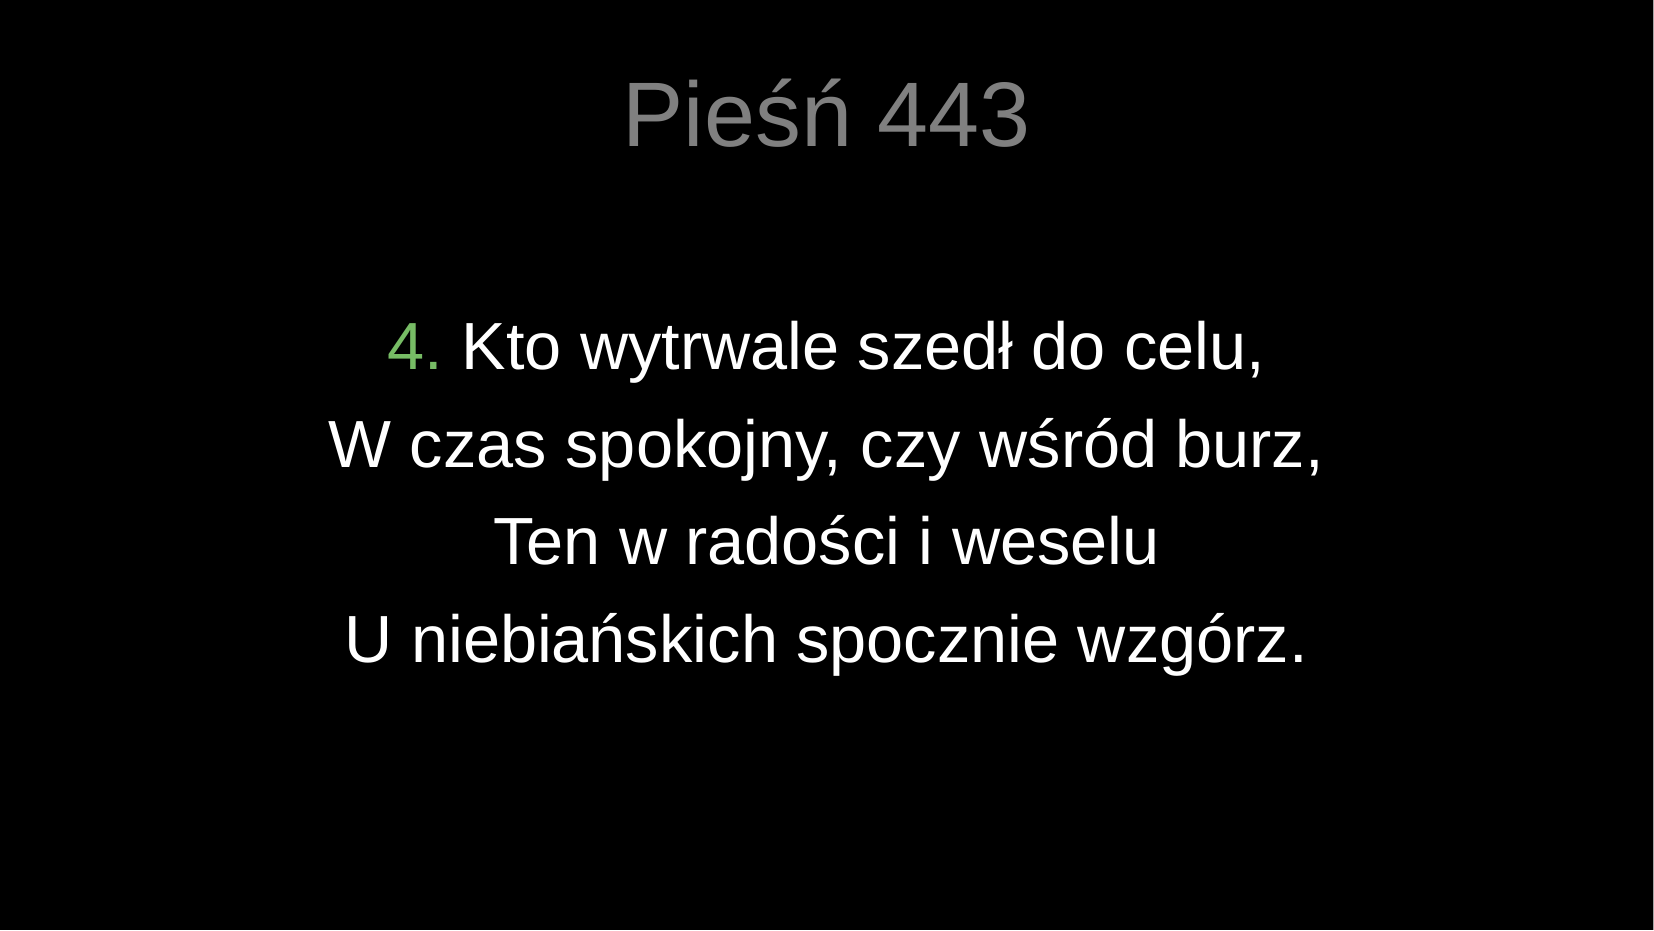

# Pieśń 443
4. Kto wytrwale szedł do celu,
W czas spokojny, czy wśród burz,
Ten w radości i weselu
U niebiańskich spocznie wzgórz.